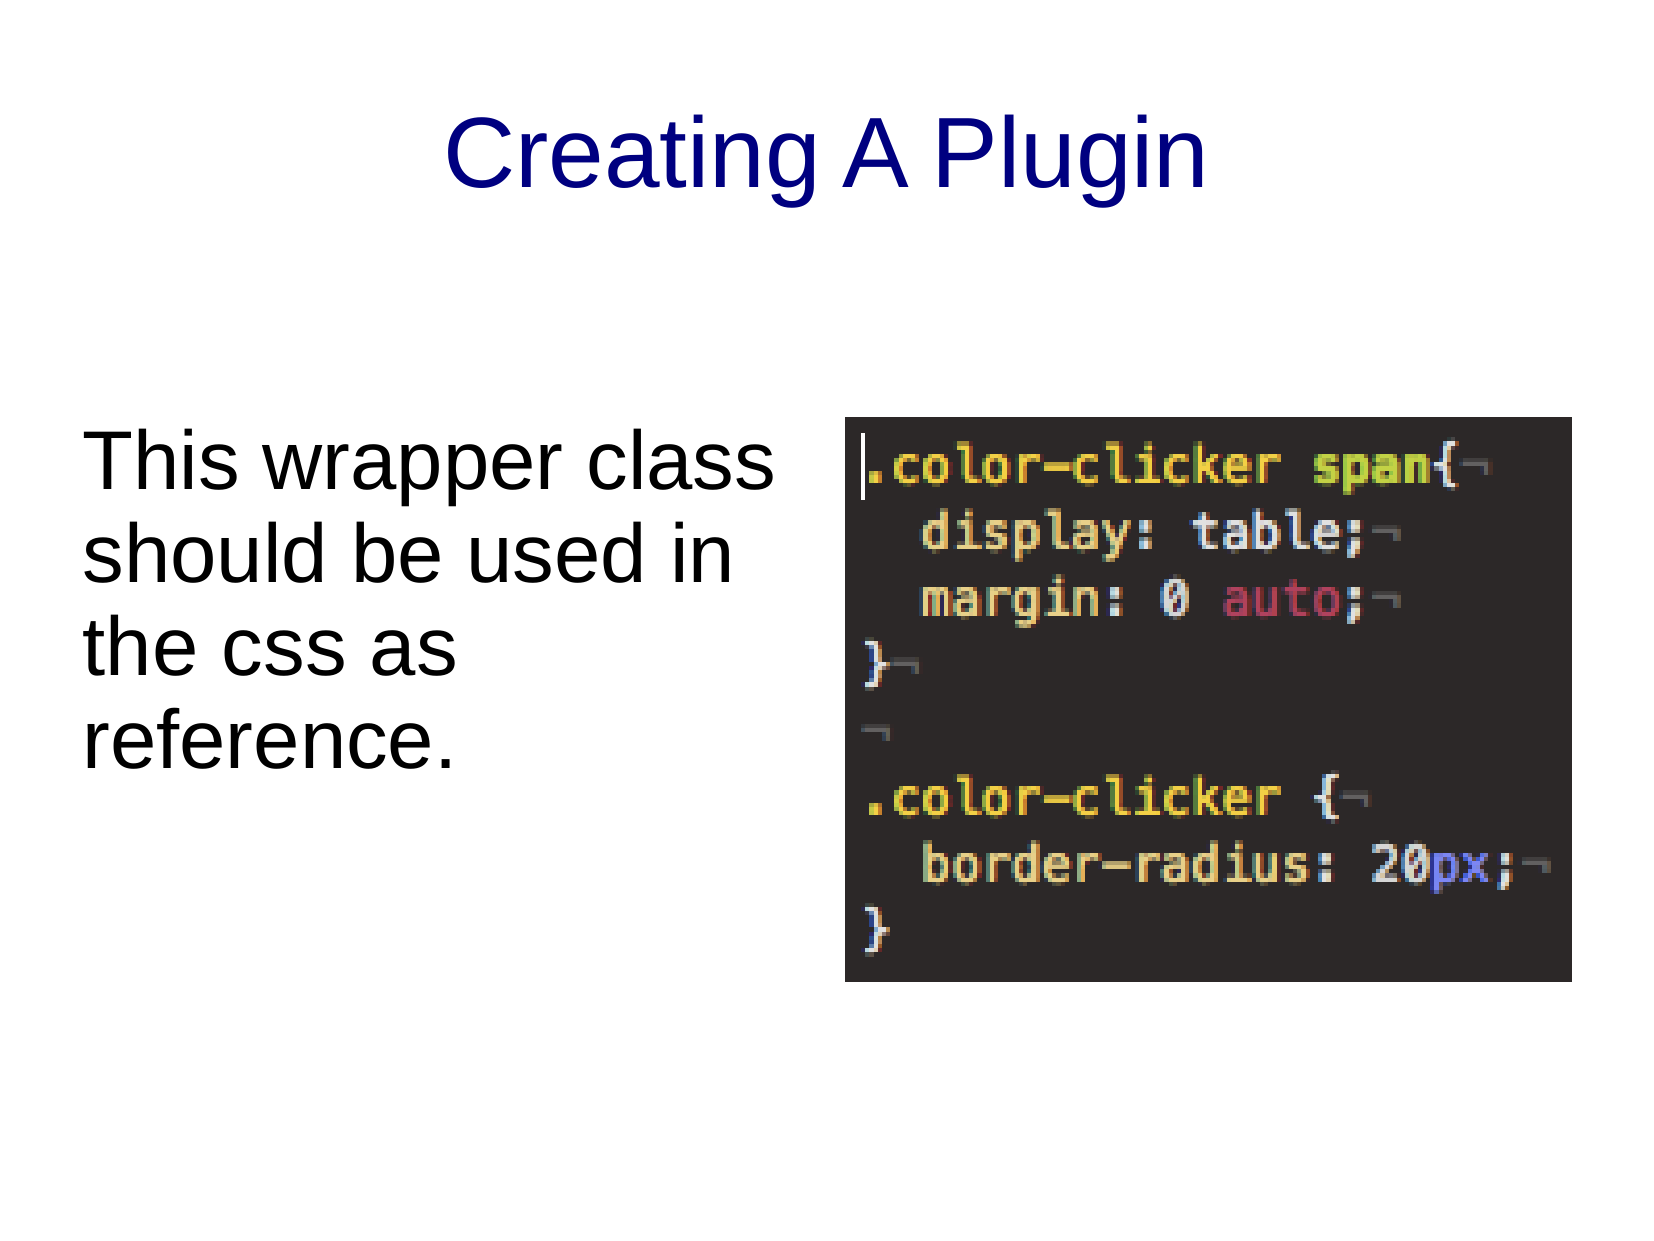

# Creating A Plugin
This wrapper class should be used in the css as reference.